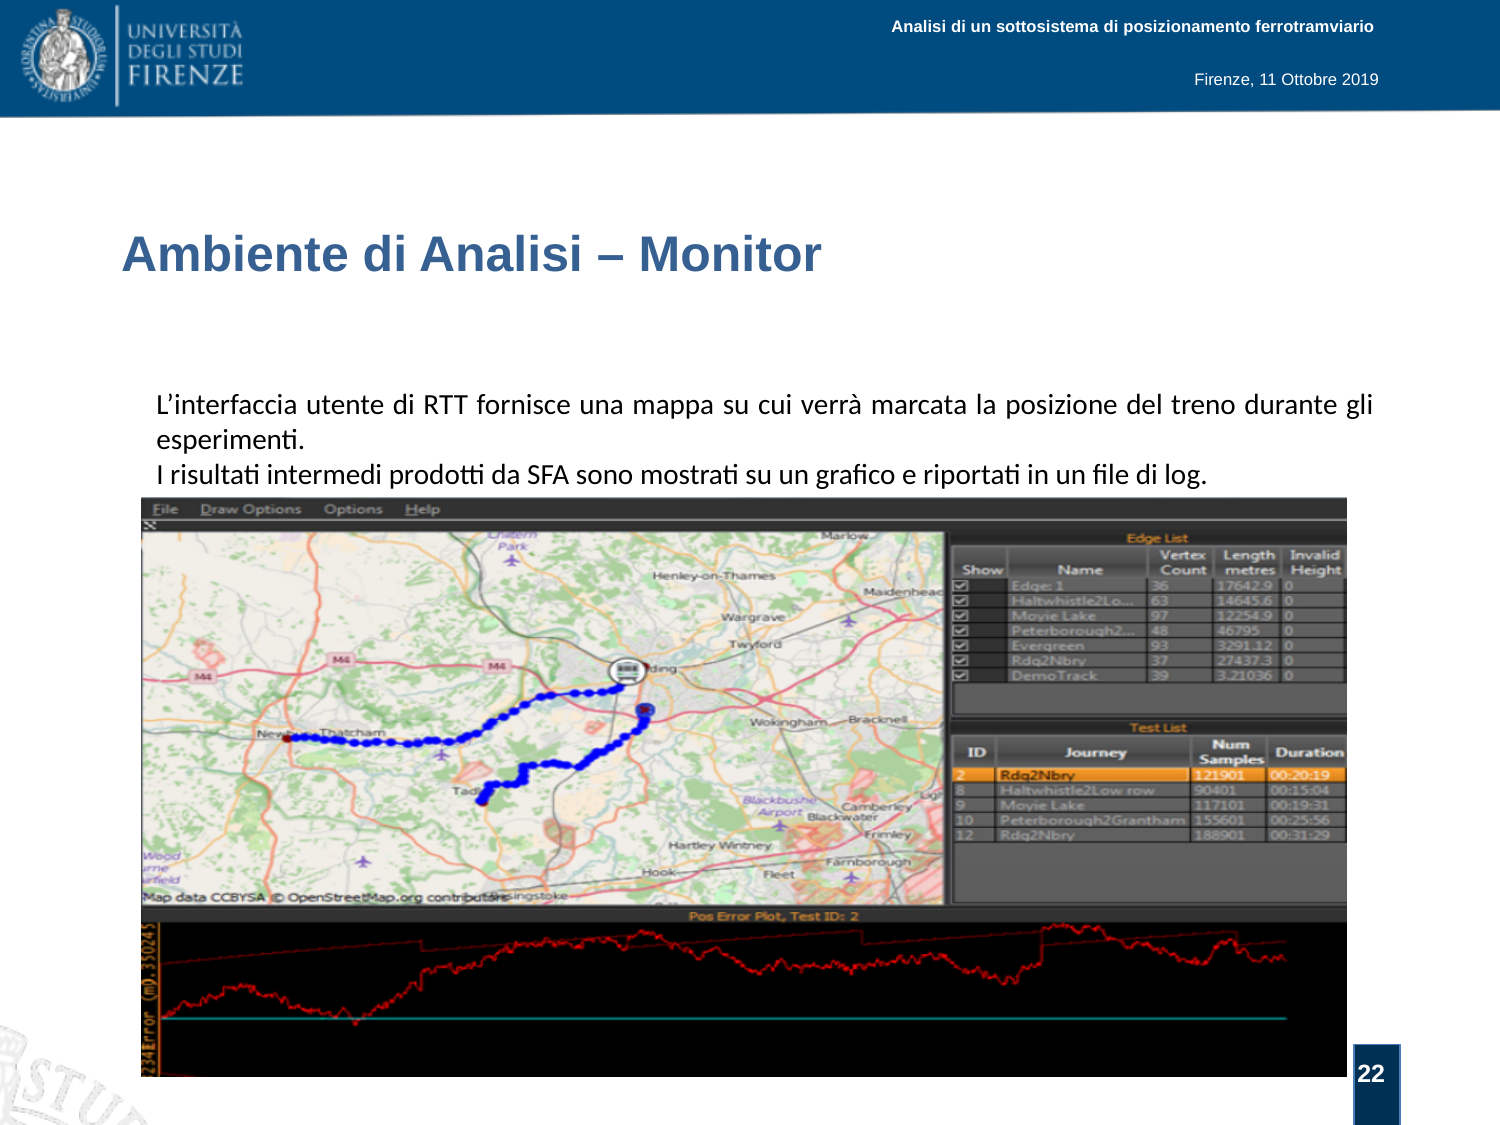

Analisi di un sottosistema di posizionamento ferrotramviario
Firenze, 11 Ottobre 2019
Ambiente di Analisi – Monitor
L’interfaccia utente di RTT fornisce una mappa su cui verrà marcata la posizione del treno durante gli esperimenti.
I risultati intermedi prodotti da SFA sono mostrati su un grafico e riportati in un file di log.